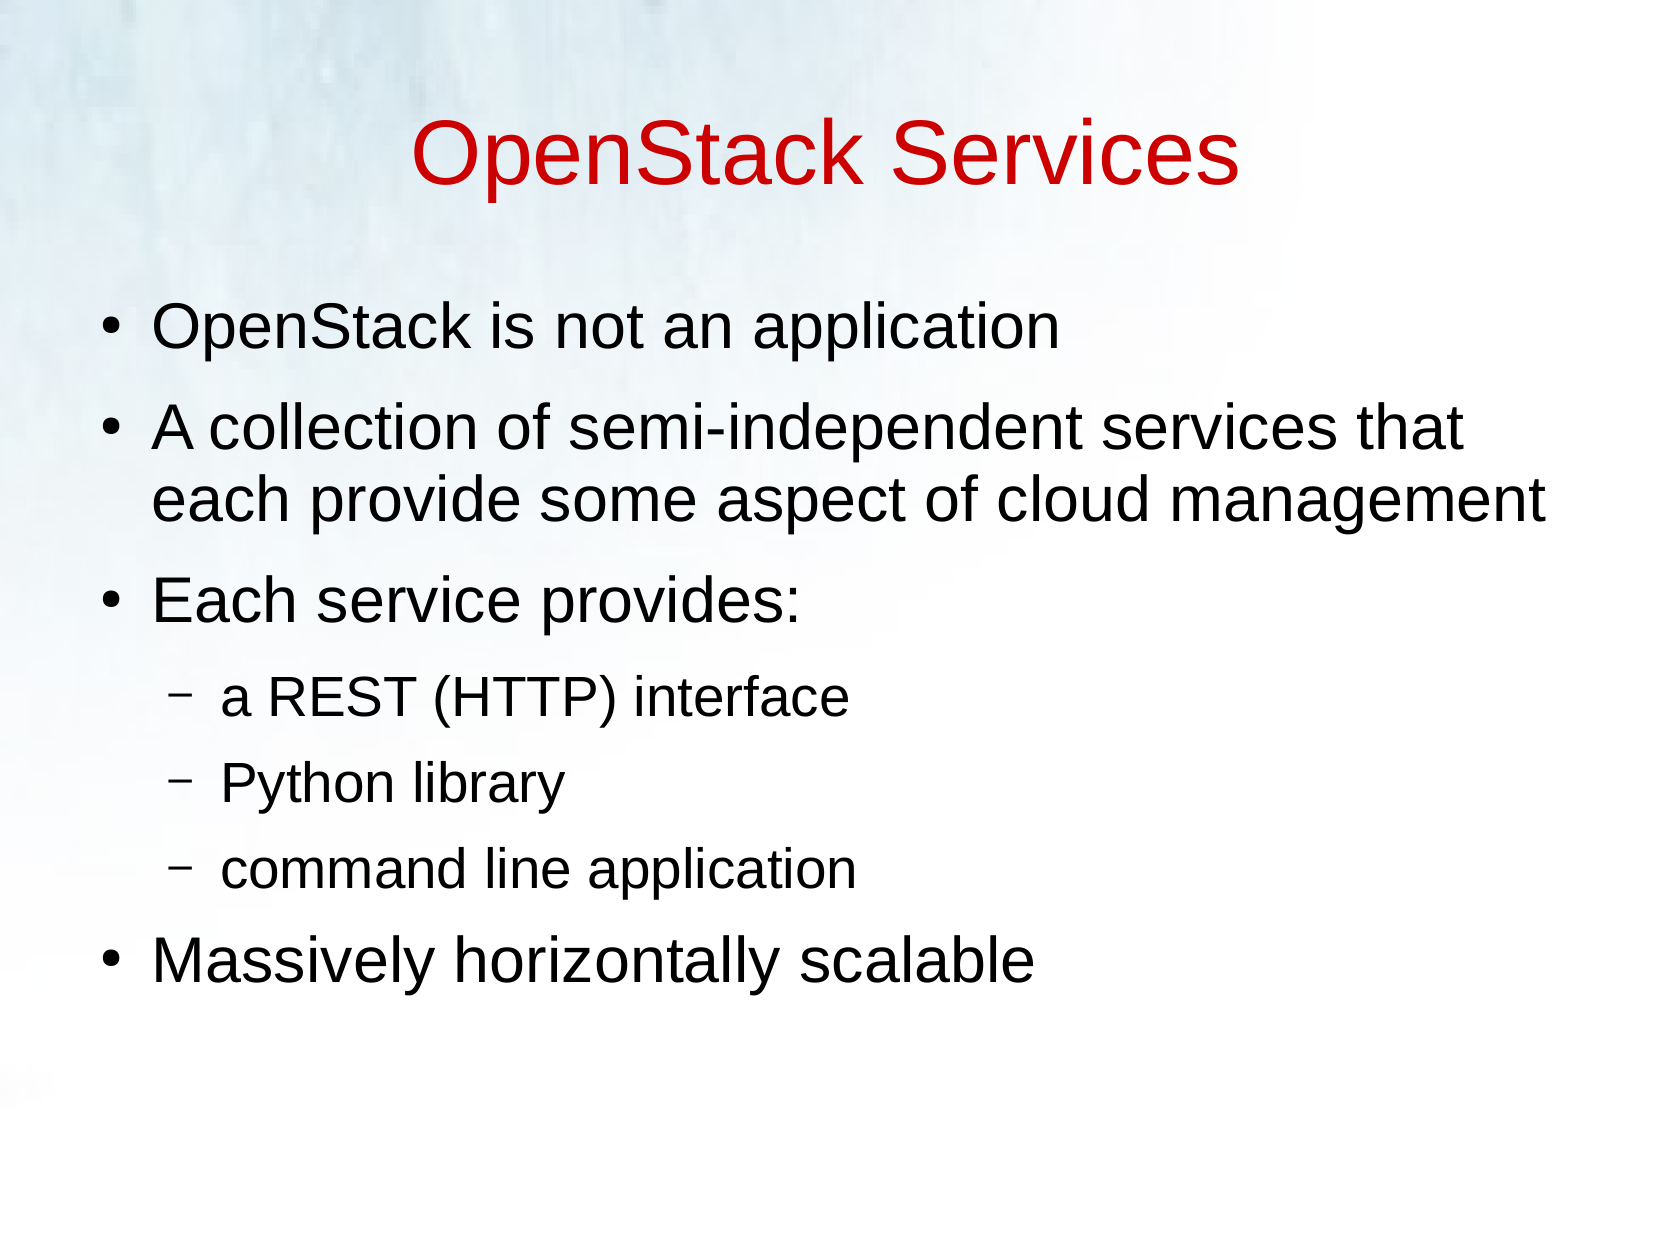

# OpenStack Services
OpenStack is not an application
A collection of semi-independent services that each provide some aspect of cloud management
Each service provides:
a REST (HTTP) interface
Python library
command line application
Massively horizontally scalable